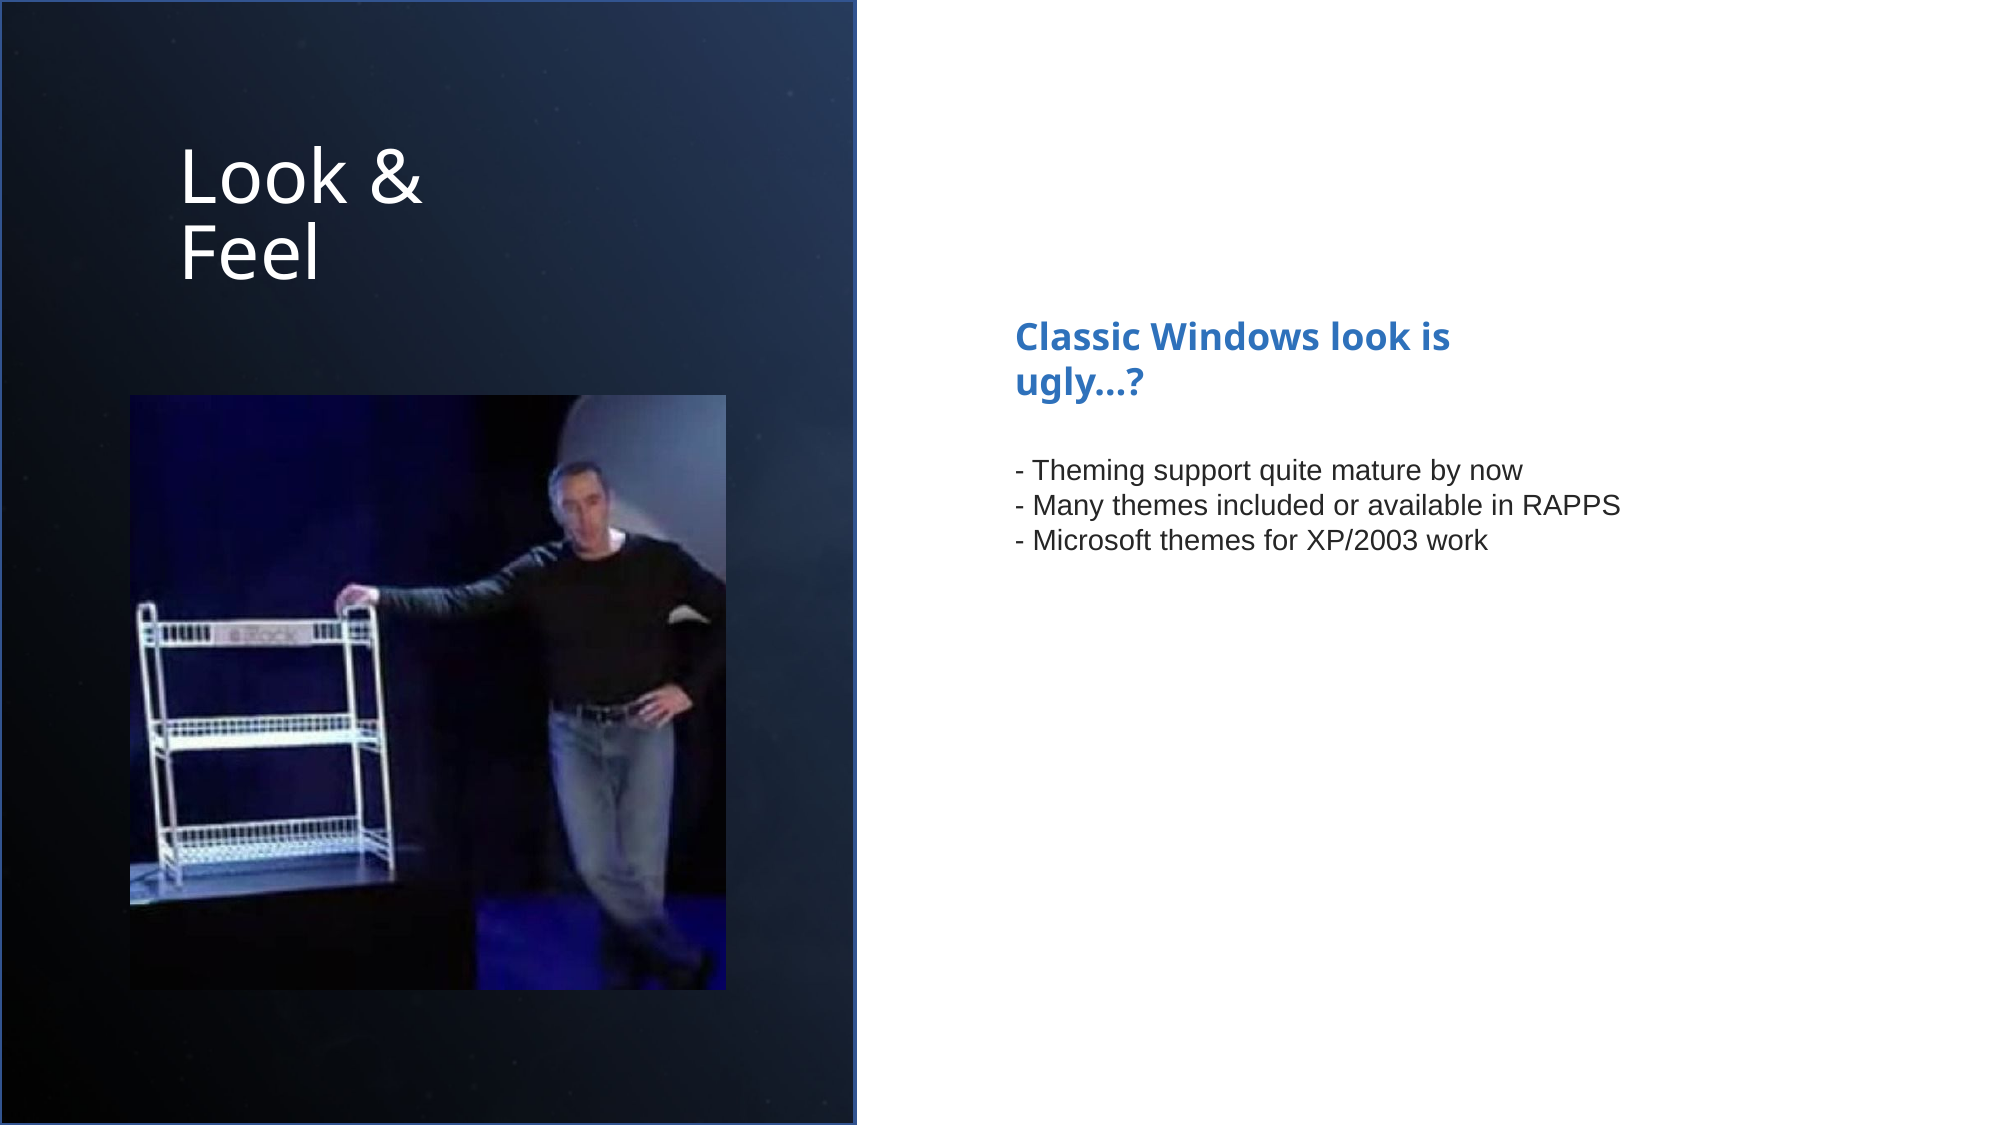

Look & Feel
Classic Windows look is ugly…?
- Theming support quite mature by now
- Many themes included or available in RAPPS
- Microsoft themes for XP/2003 work